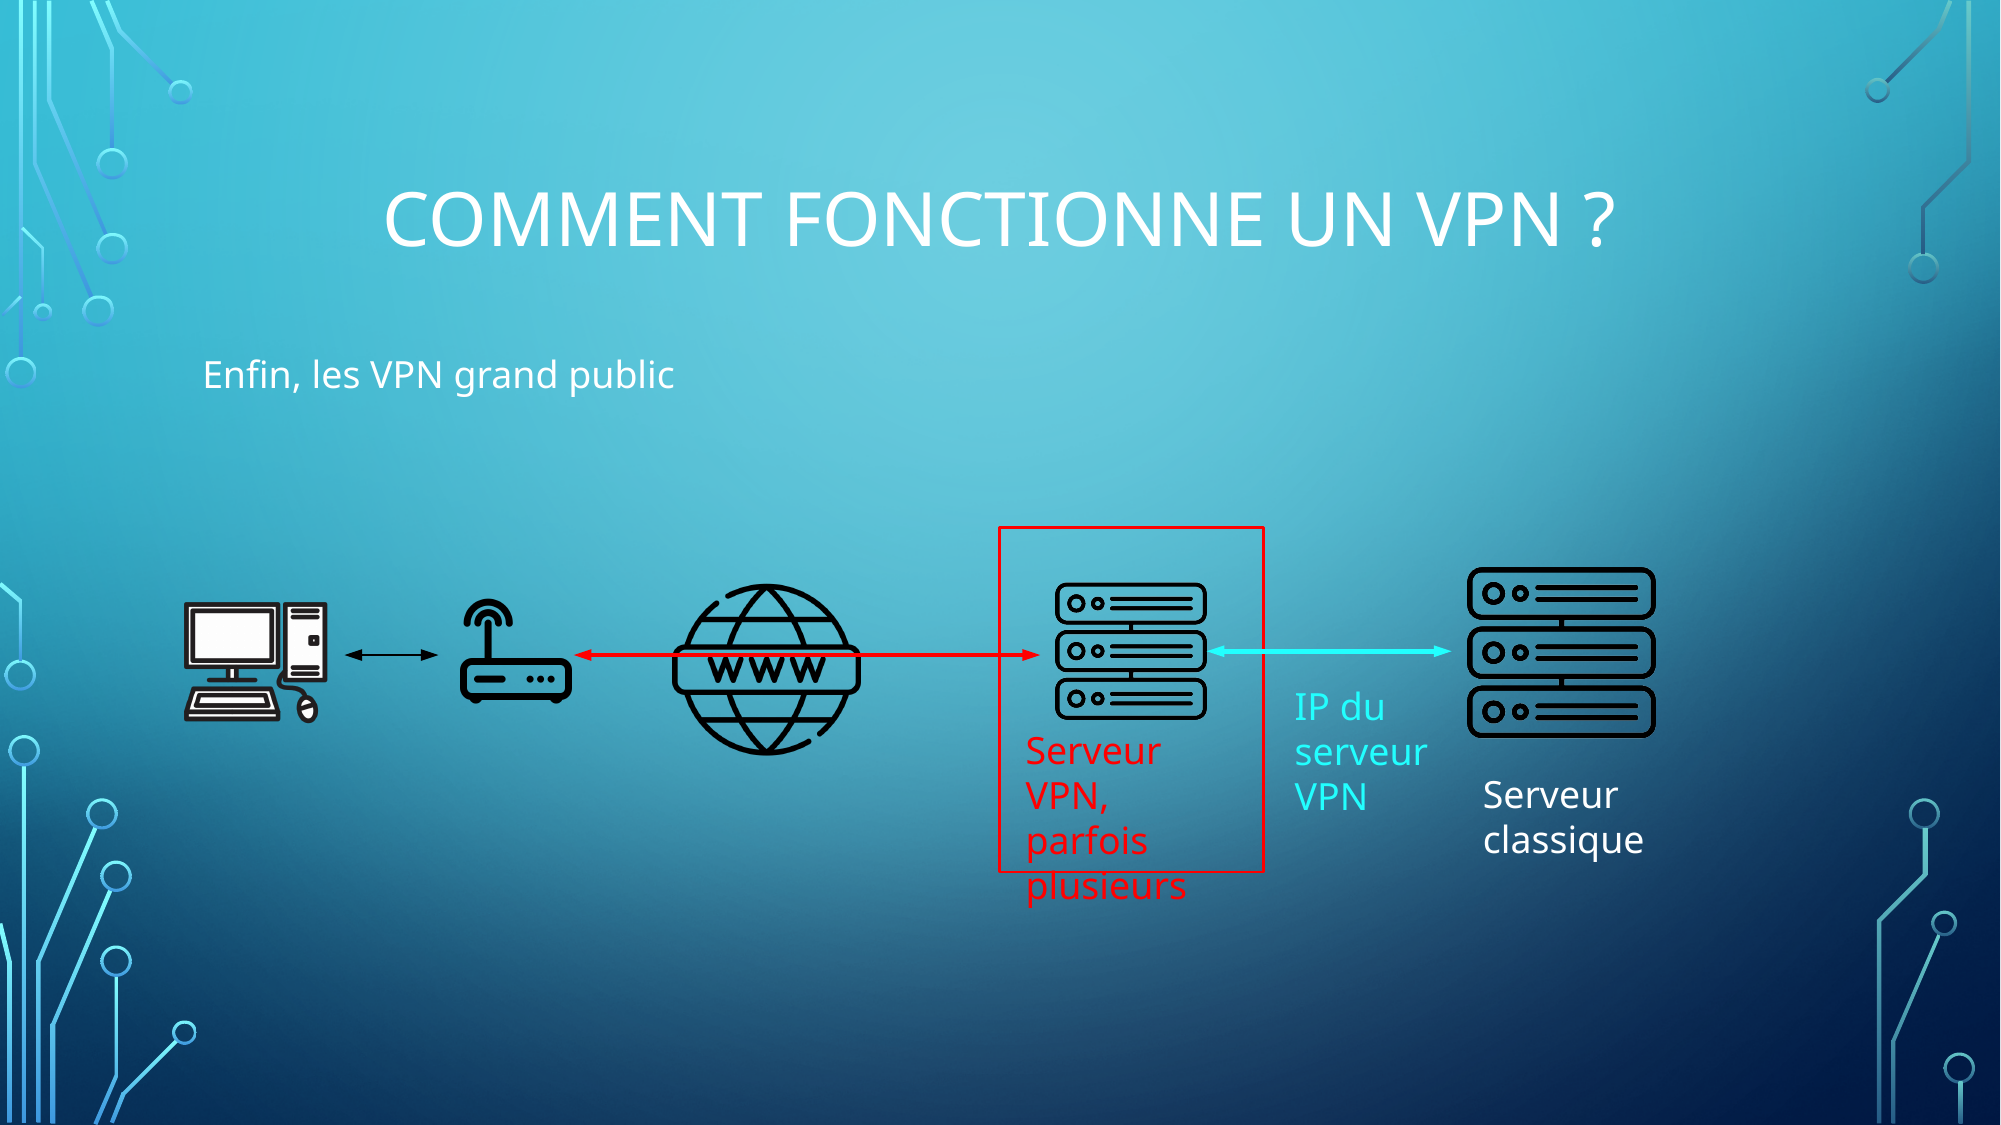

# Comment fonctionne un VPN ?
Enfin, les VPN grand public
IP du serveur VPN
Serveur VPN, parfois plusieurs
Serveur classique